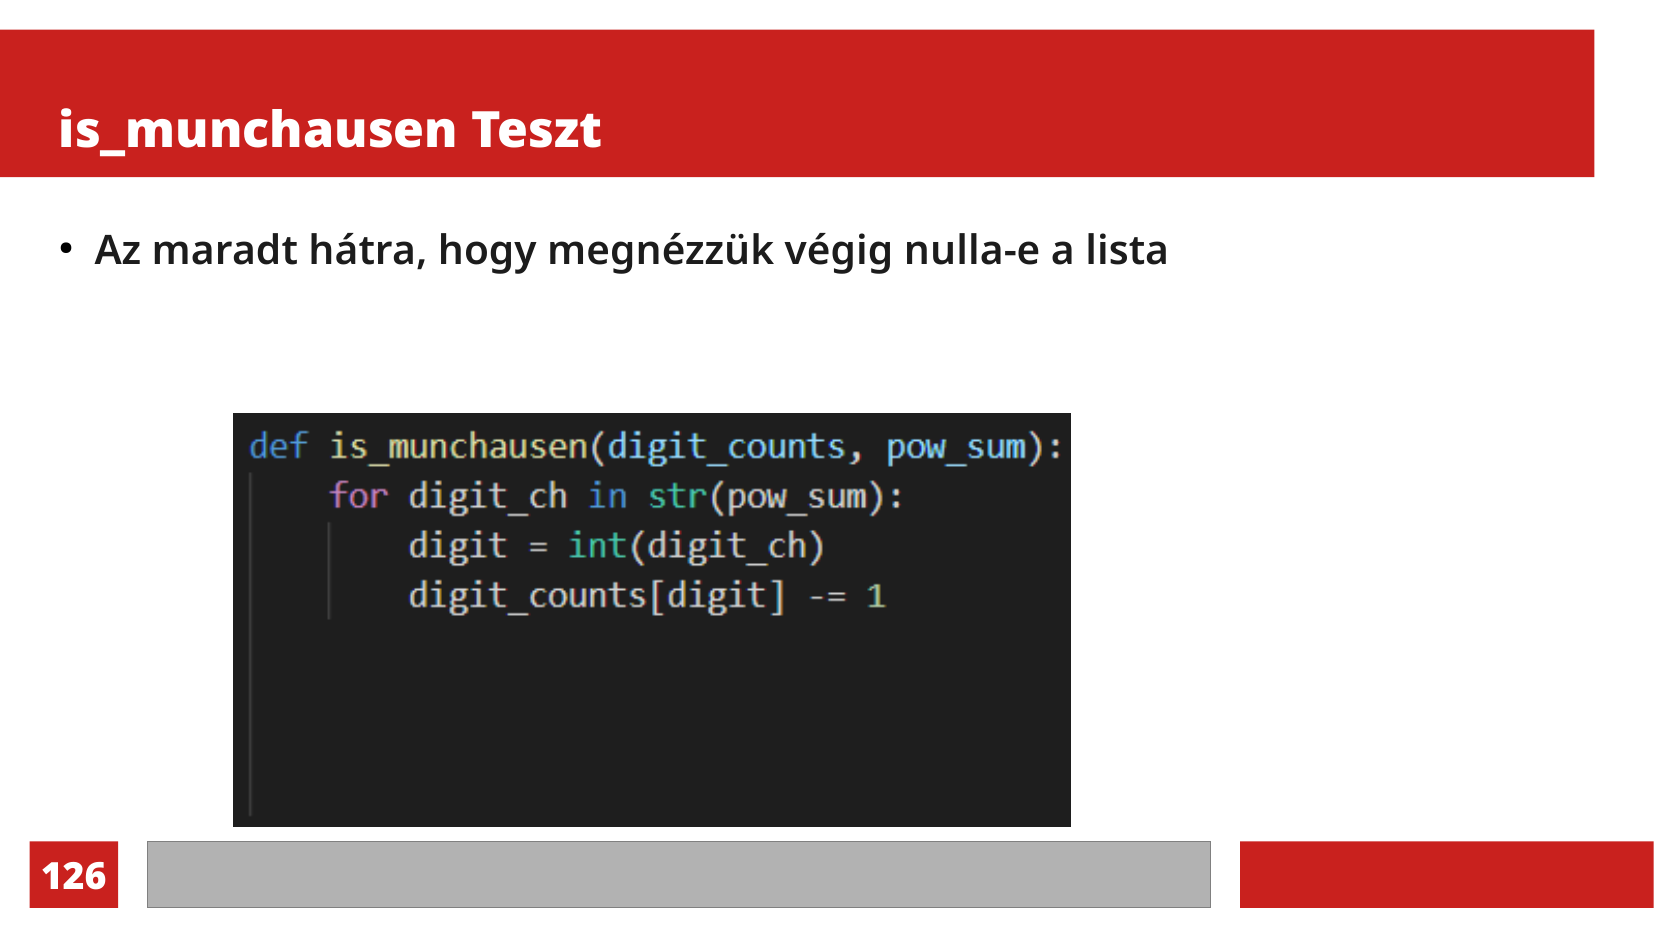

# is_munchausen Teszt
Az maradt hátra, hogy megnézzük végig nulla-e a lista
126